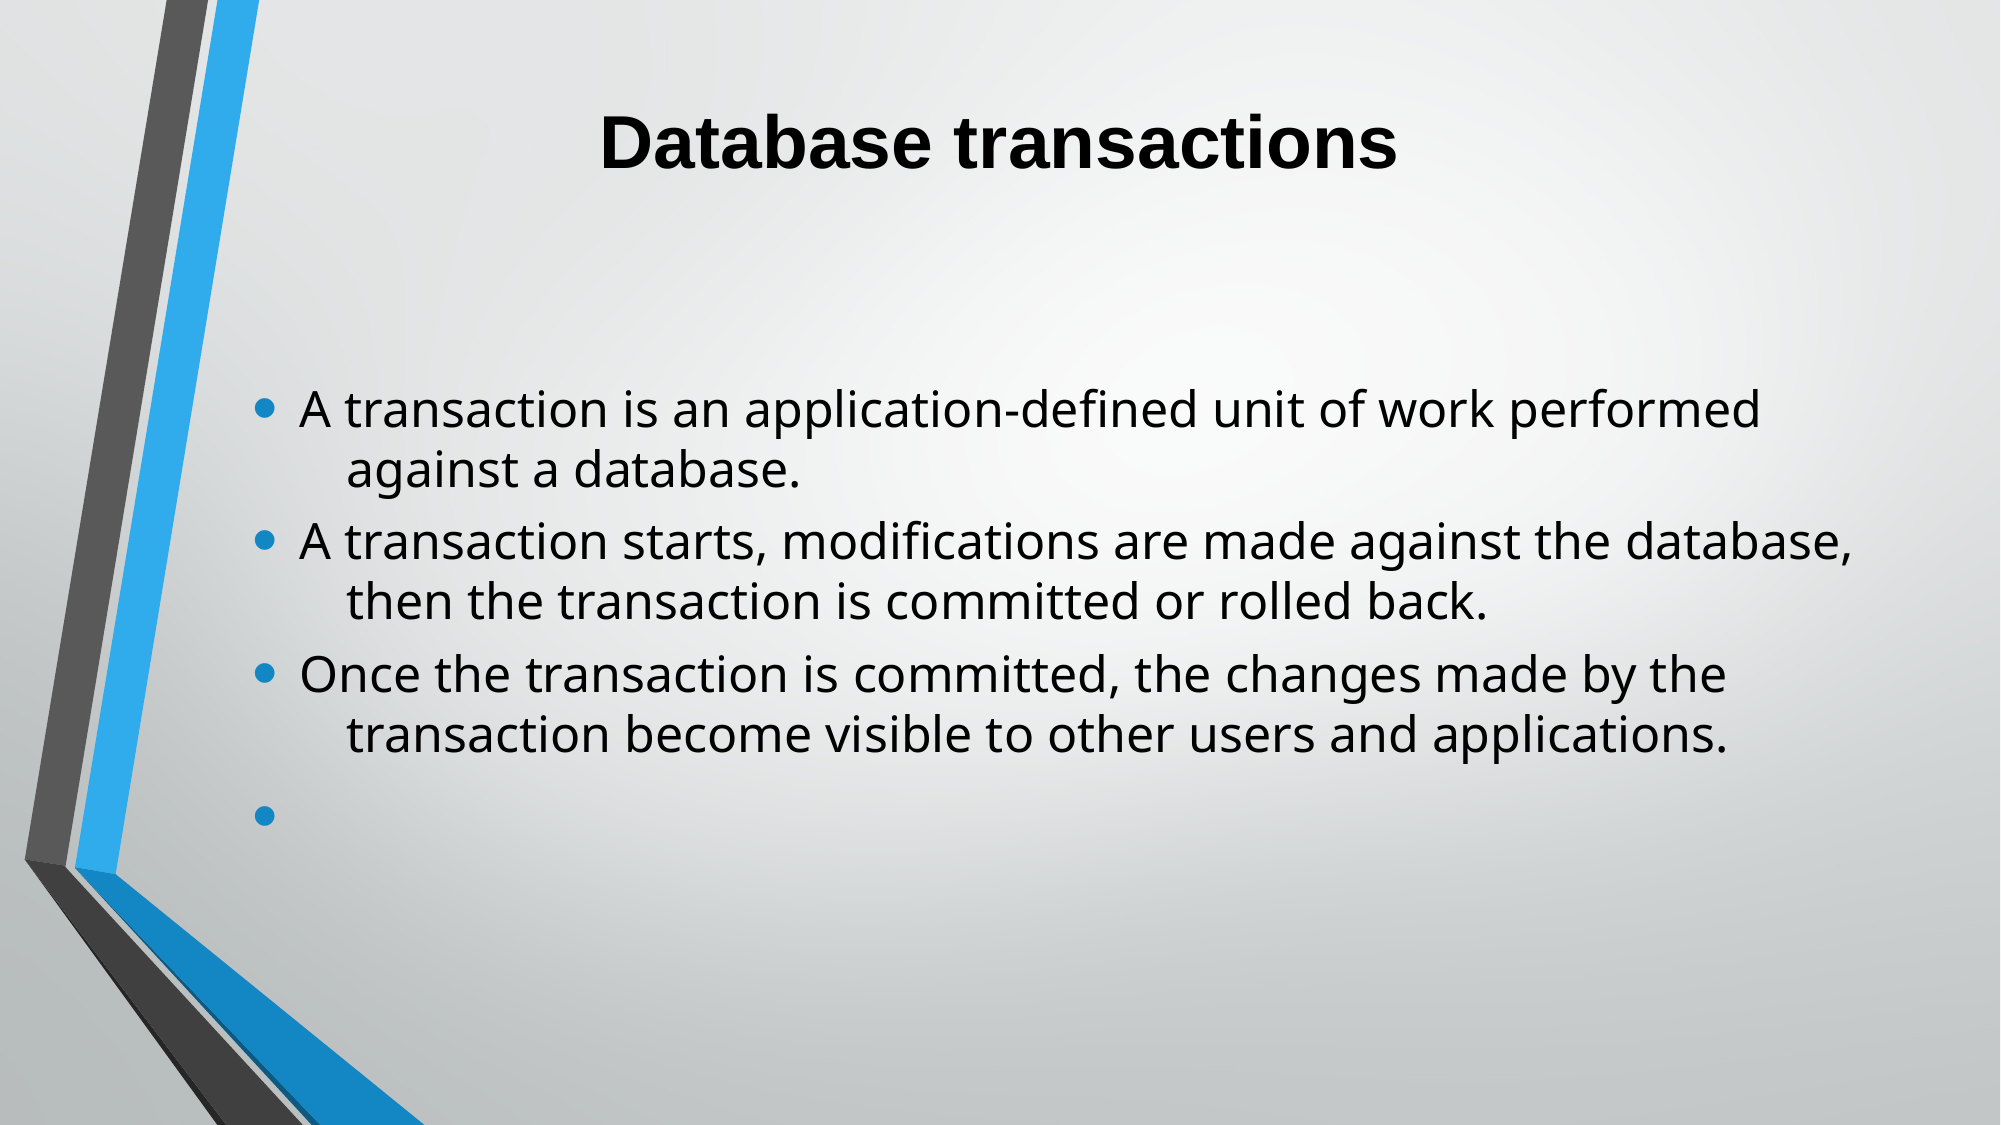

# Database transactions
A transaction is an application-defined unit of work performed against a database.
A transaction starts, modifications are made against the database, then the transaction is committed or rolled back.
Once the transaction is committed, the changes made by the transaction become visible to other users and applications.